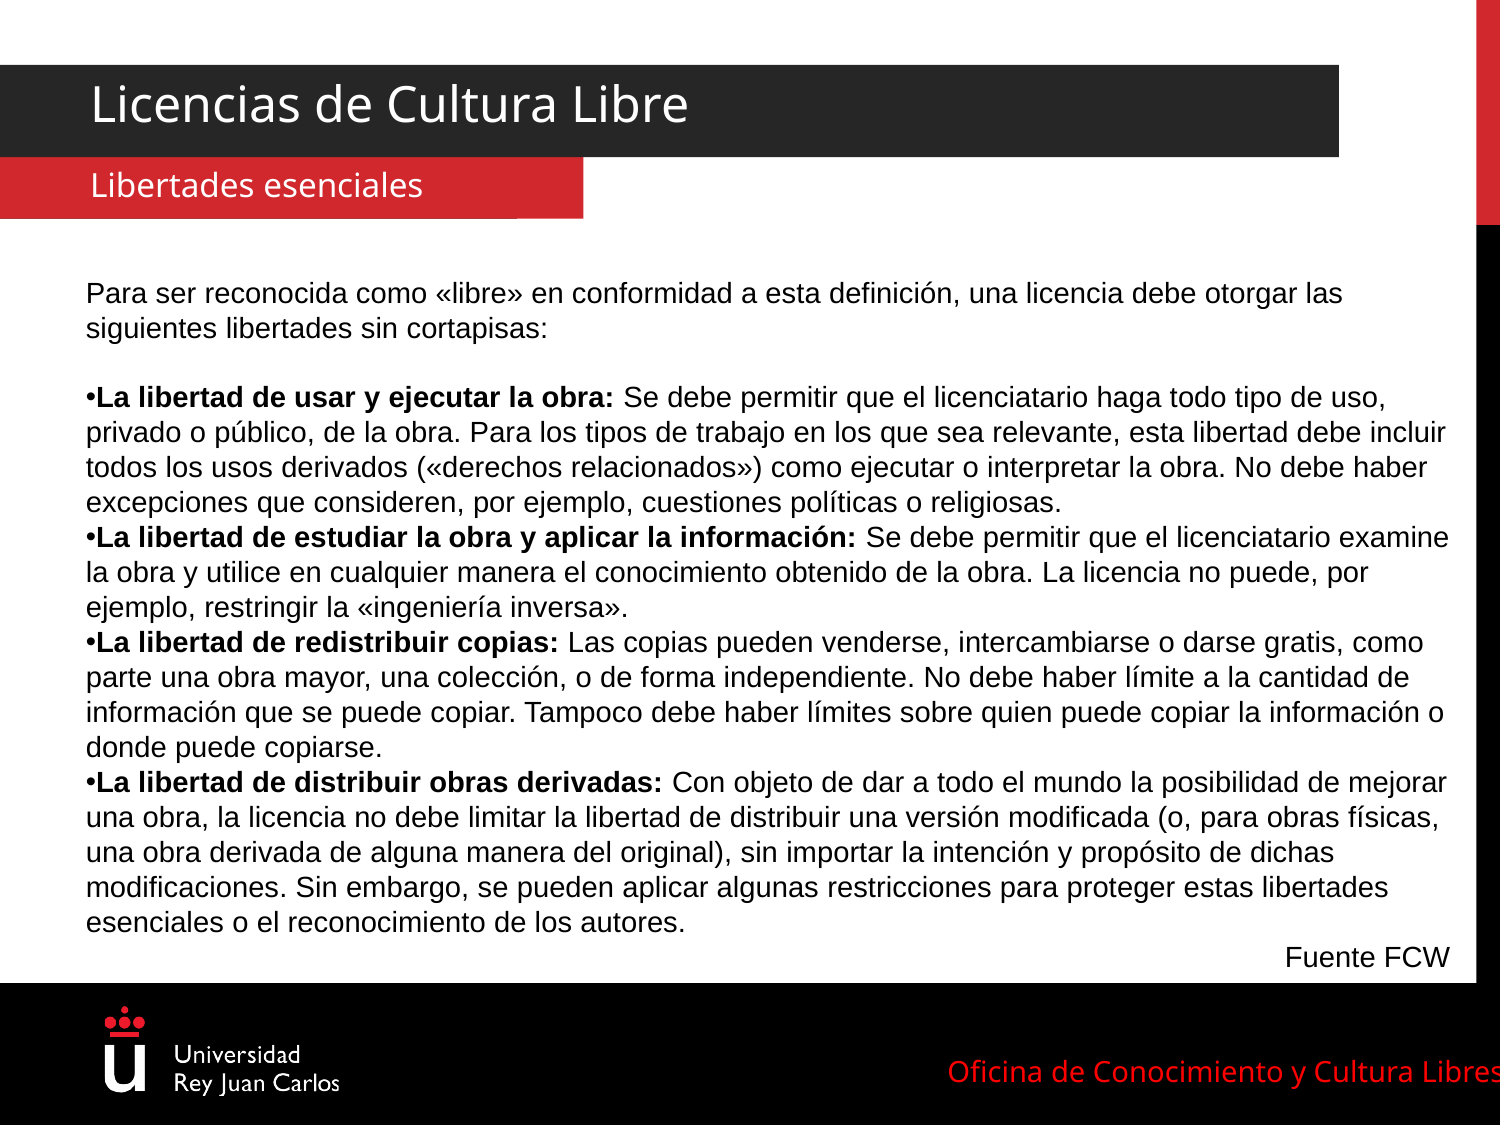

Licencias de Cultura Libre
# 1. CAMPUS DE MÓSTOLES
	Subtítulo 1
	Libertades esenciales
Para ser reconocida como «libre» en conformidad a esta definición, una licencia debe otorgar las siguientes libertades sin cortapisas:
La libertad de usar y ejecutar la obra: Se debe permitir que el licenciatario haga todo tipo de uso, privado o público, de la obra. Para los tipos de trabajo en los que sea relevante, esta libertad debe incluir todos los usos derivados («derechos relacionados») como ejecutar o interpretar la obra. No debe haber excepciones que consideren, por ejemplo, cuestiones políticas o religiosas.
La libertad de estudiar la obra y aplicar la información: Se debe permitir que el licenciatario examine la obra y utilice en cualquier manera el conocimiento obtenido de la obra. La licencia no puede, por ejemplo, restringir la «ingeniería inversa».
La libertad de redistribuir copias: Las copias pueden venderse, intercambiarse o darse gratis, como parte una obra mayor, una colección, o de forma independiente. No debe haber límite a la cantidad de información que se puede copiar. Tampoco debe haber límites sobre quien puede copiar la información o donde puede copiarse.
La libertad de distribuir obras derivadas: Con objeto de dar a todo el mundo la posibilidad de mejorar una obra, la licencia no debe limitar la libertad de distribuir una versión modificada (o, para obras físicas, una obra derivada de alguna manera del original), sin importar la intención y propósito de dichas modificaciones. Sin embargo, se pueden aplicar algunas restricciones para proteger estas libertades esenciales o el reconocimiento de los autores.
Fuente FCW
Oficina de Conocimiento y Cultura Libres